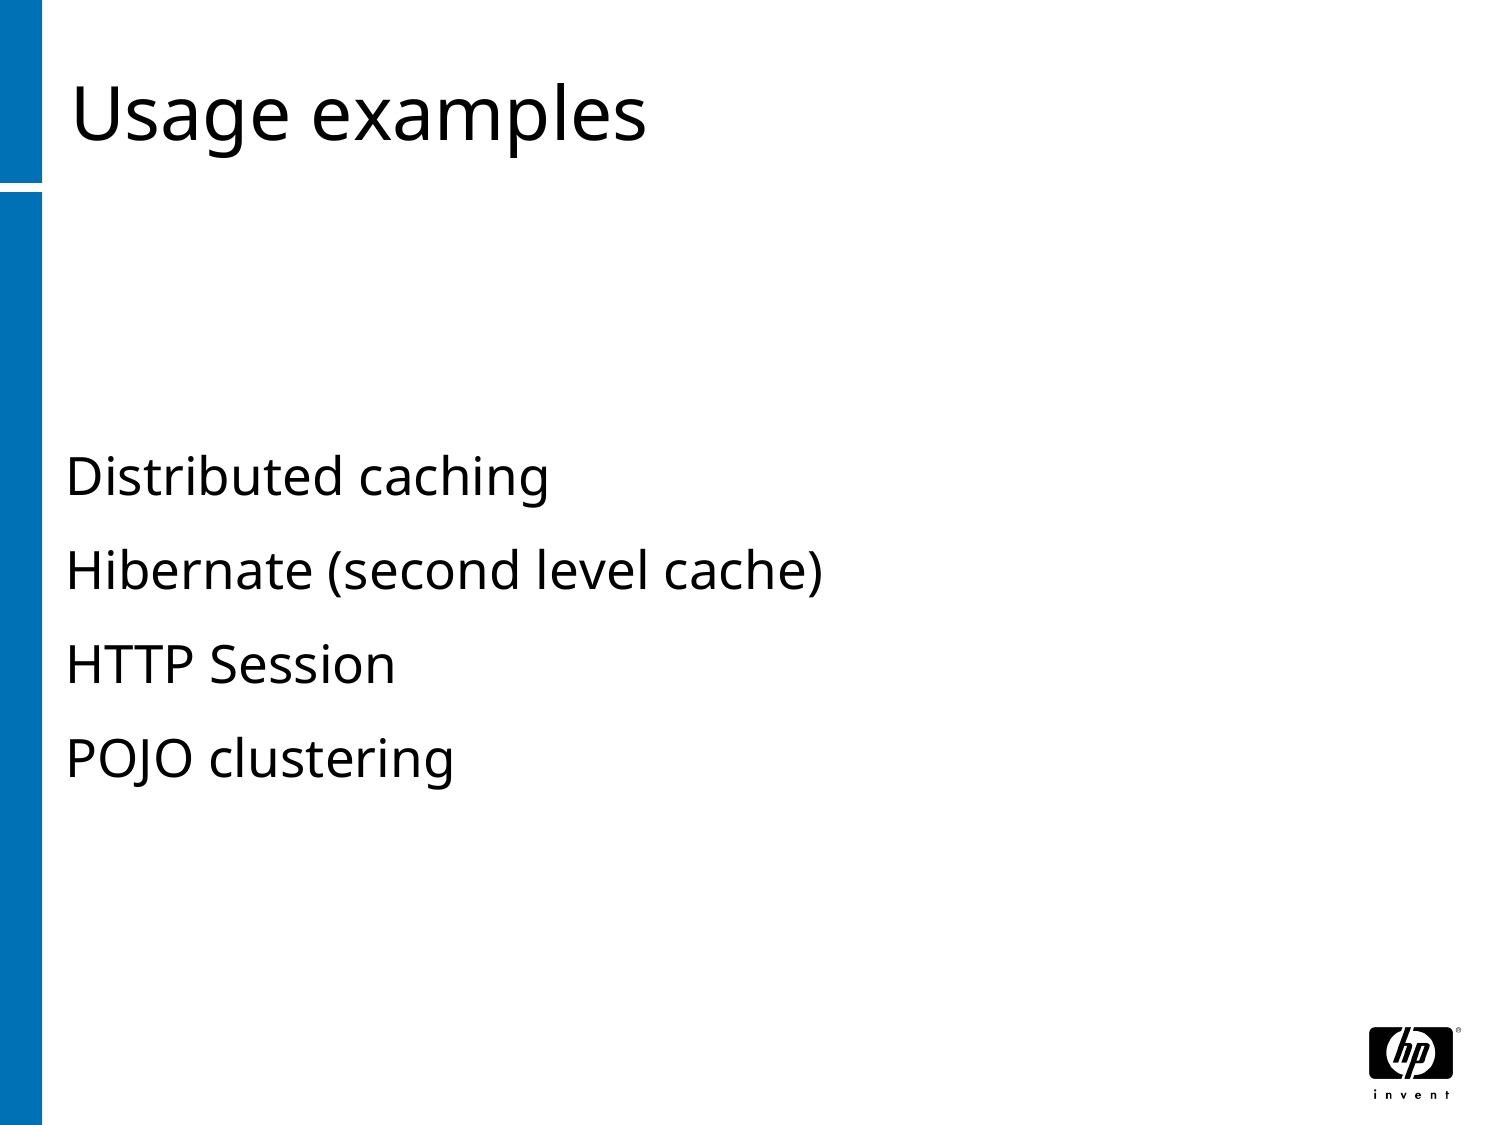

# Usage examples
Distributed caching
Hibernate (second level cache)
HTTP Session
POJO clustering